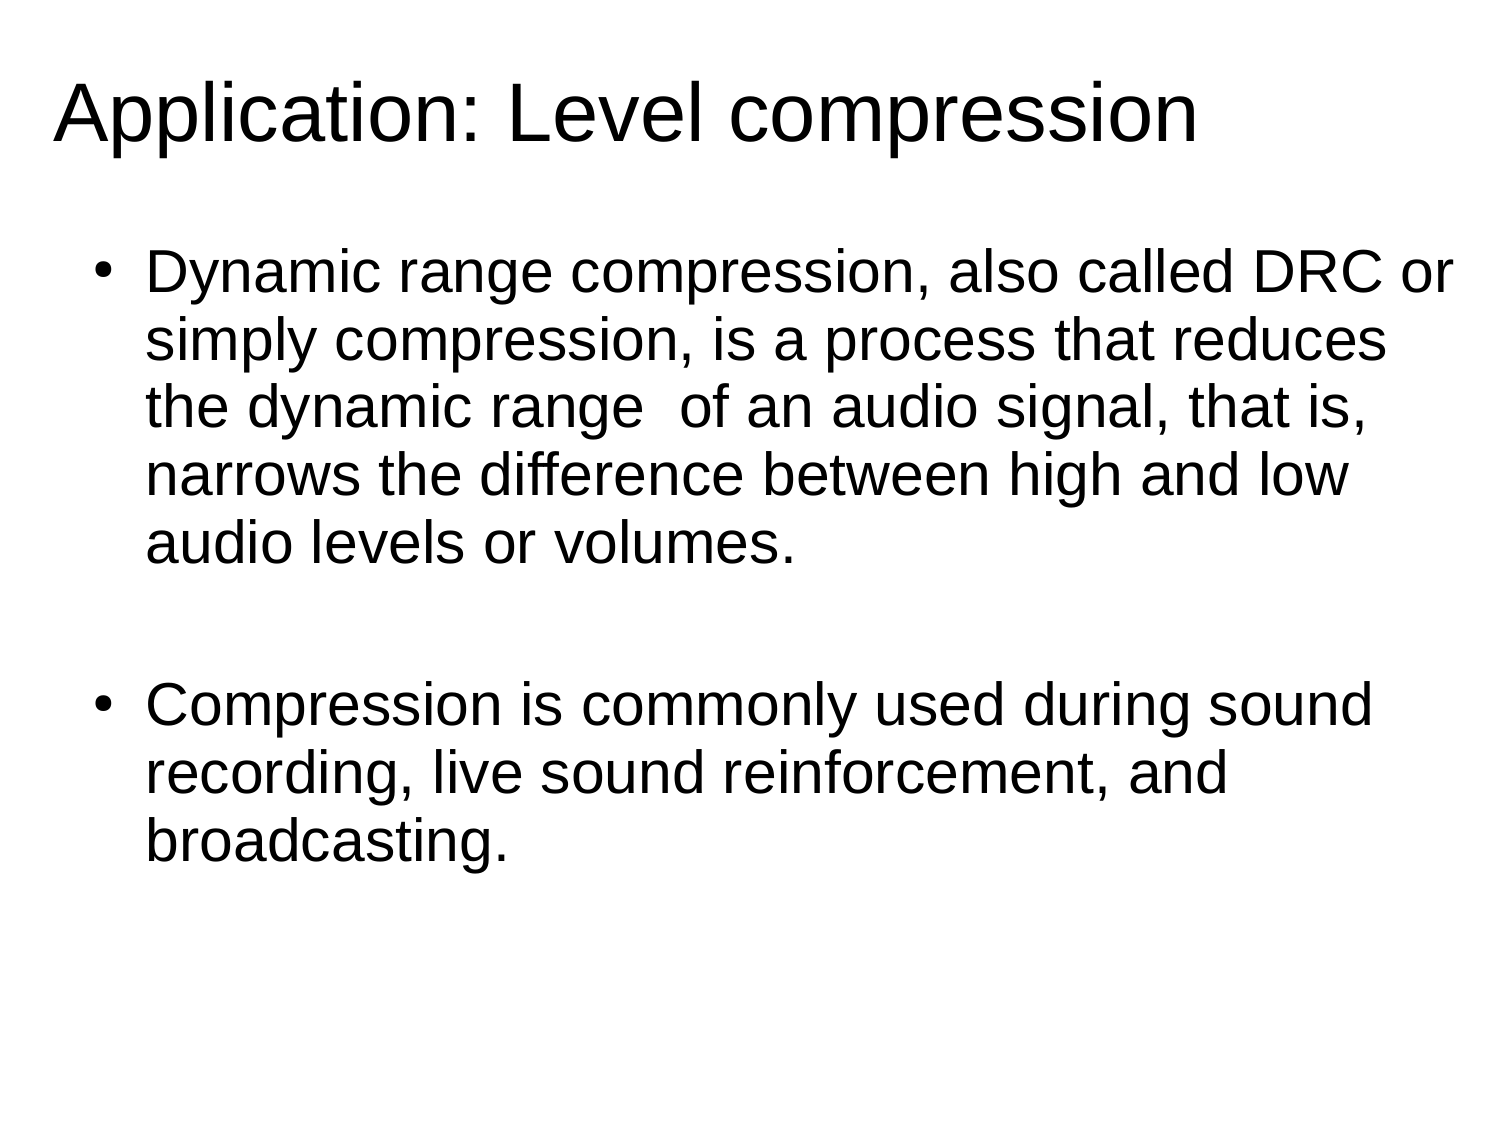

# Application: Level compression
Dynamic range compression, also called DRC or simply compression, is a process that reduces the dynamic range of an audio signal, that is, narrows the difference between high and low audio levels or volumes.
Compression is commonly used during sound recording, live sound reinforcement, and broadcasting.